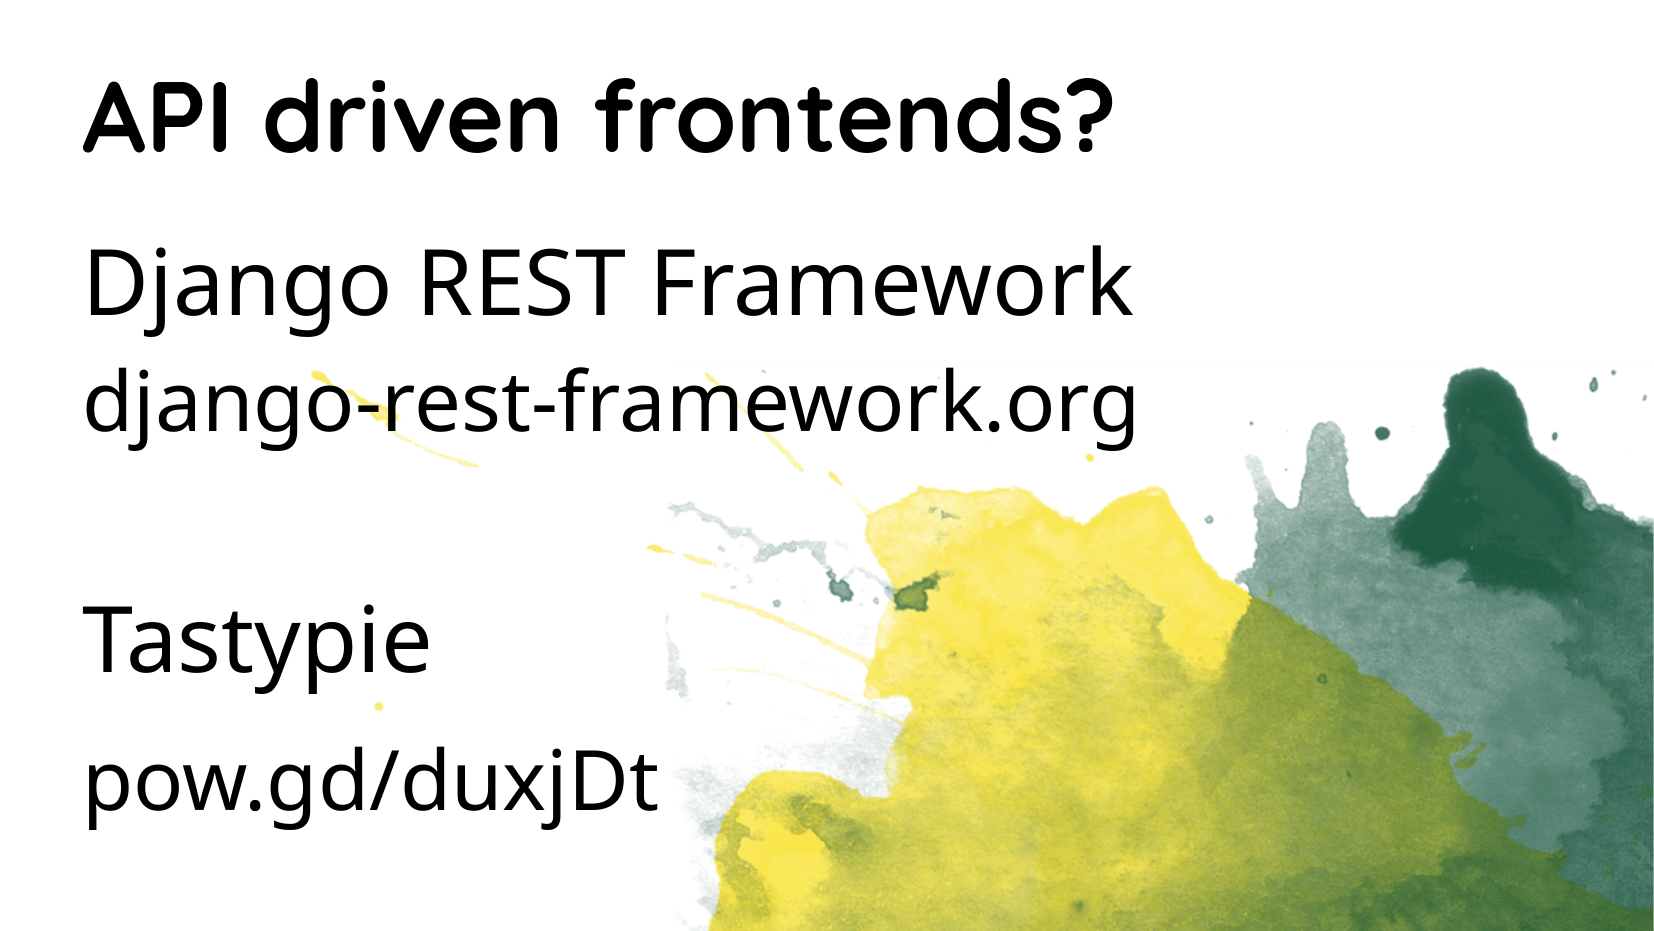

# API driven frontends?
Django REST Framework
django-rest-framework.org
Tastypie
pow.gd/duxjDt